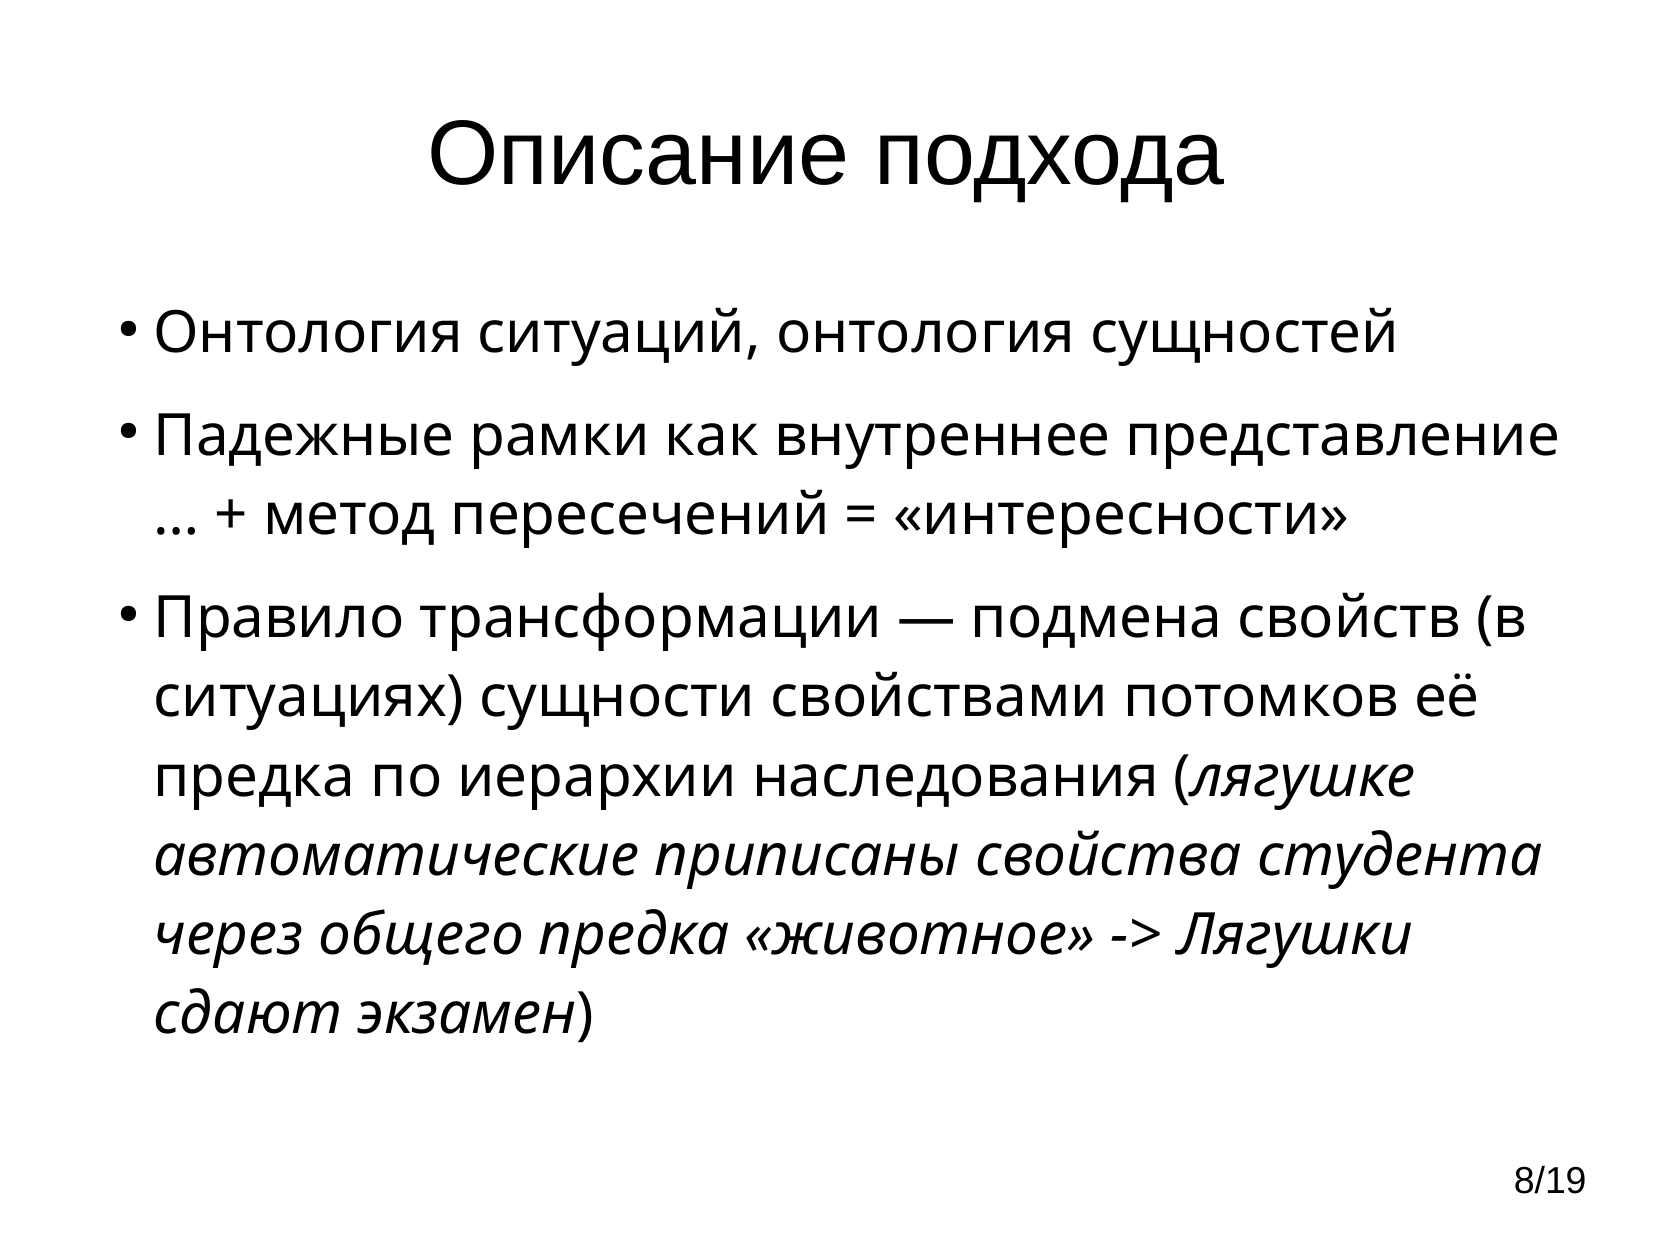

# Описание подхода
Онтология ситуаций, онтология сущностей
Падежные рамки как внутреннее представление … + метод пересечений = «интересности»
Правило трансформации — подмена свойств (в ситуациях) сущности свойствами потомков её предка по иерархии наследования (лягушке автоматические приписаны свойства студента через общего предка «животное» -> Лягушки сдают экзамен)